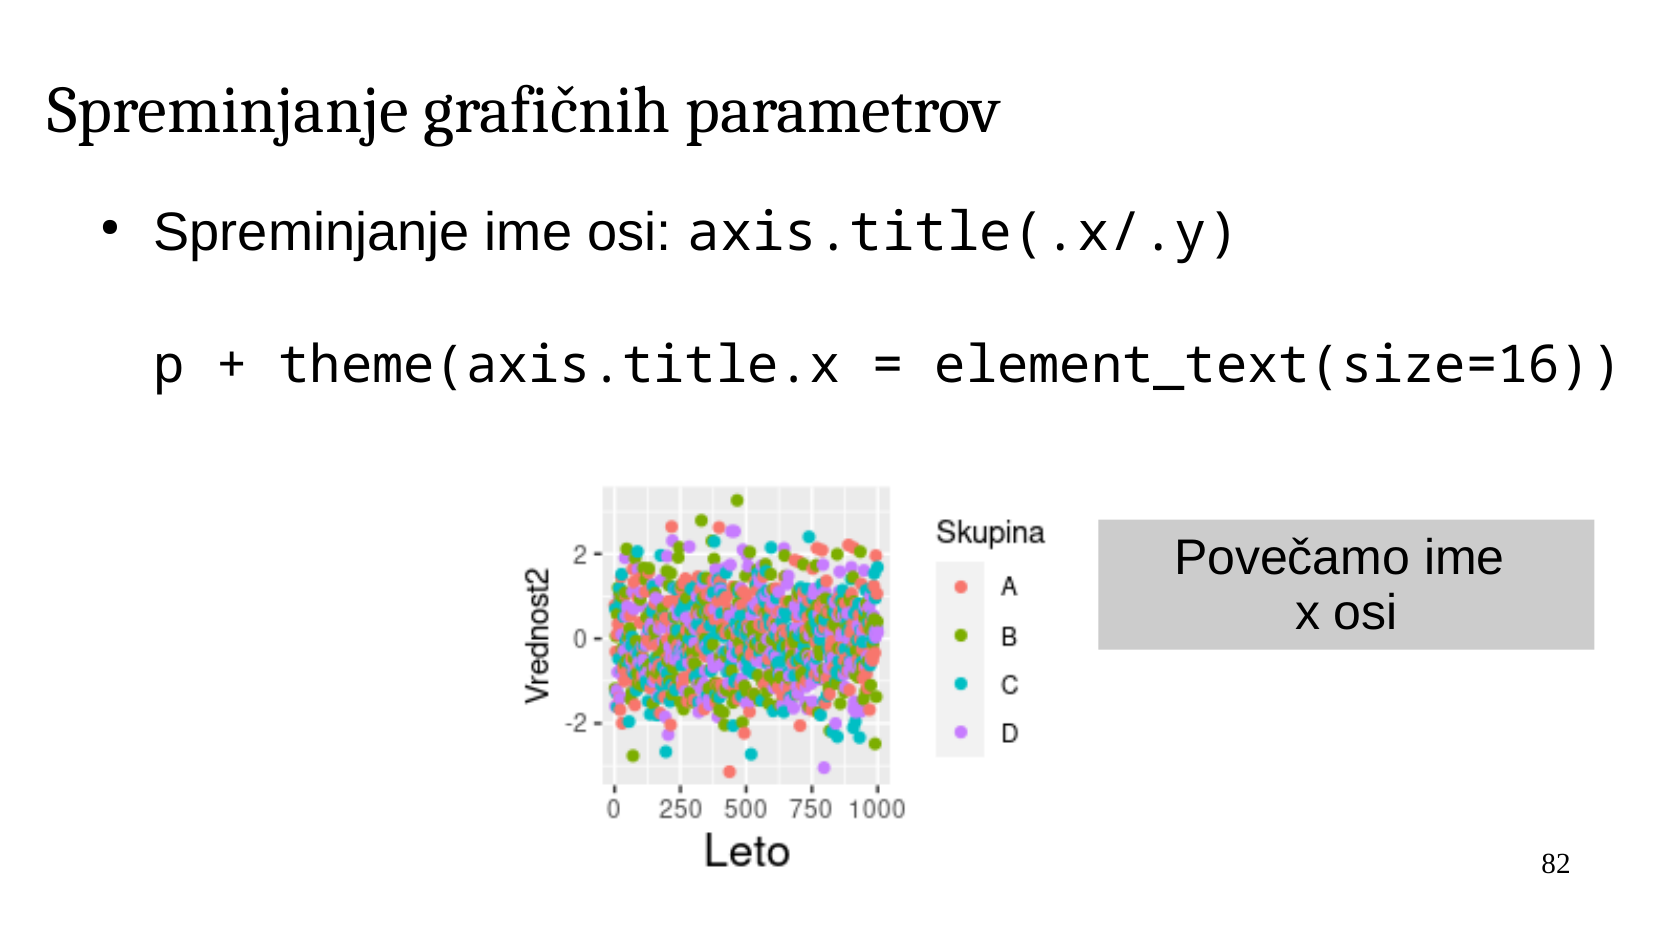

# Spreminjanje grafičnih parametrov
Spreminjanje ime osi: axis.title(.x/.y)
p + theme(axis.title.x = element_text(size=16))
Povečamo ime
x osi
82